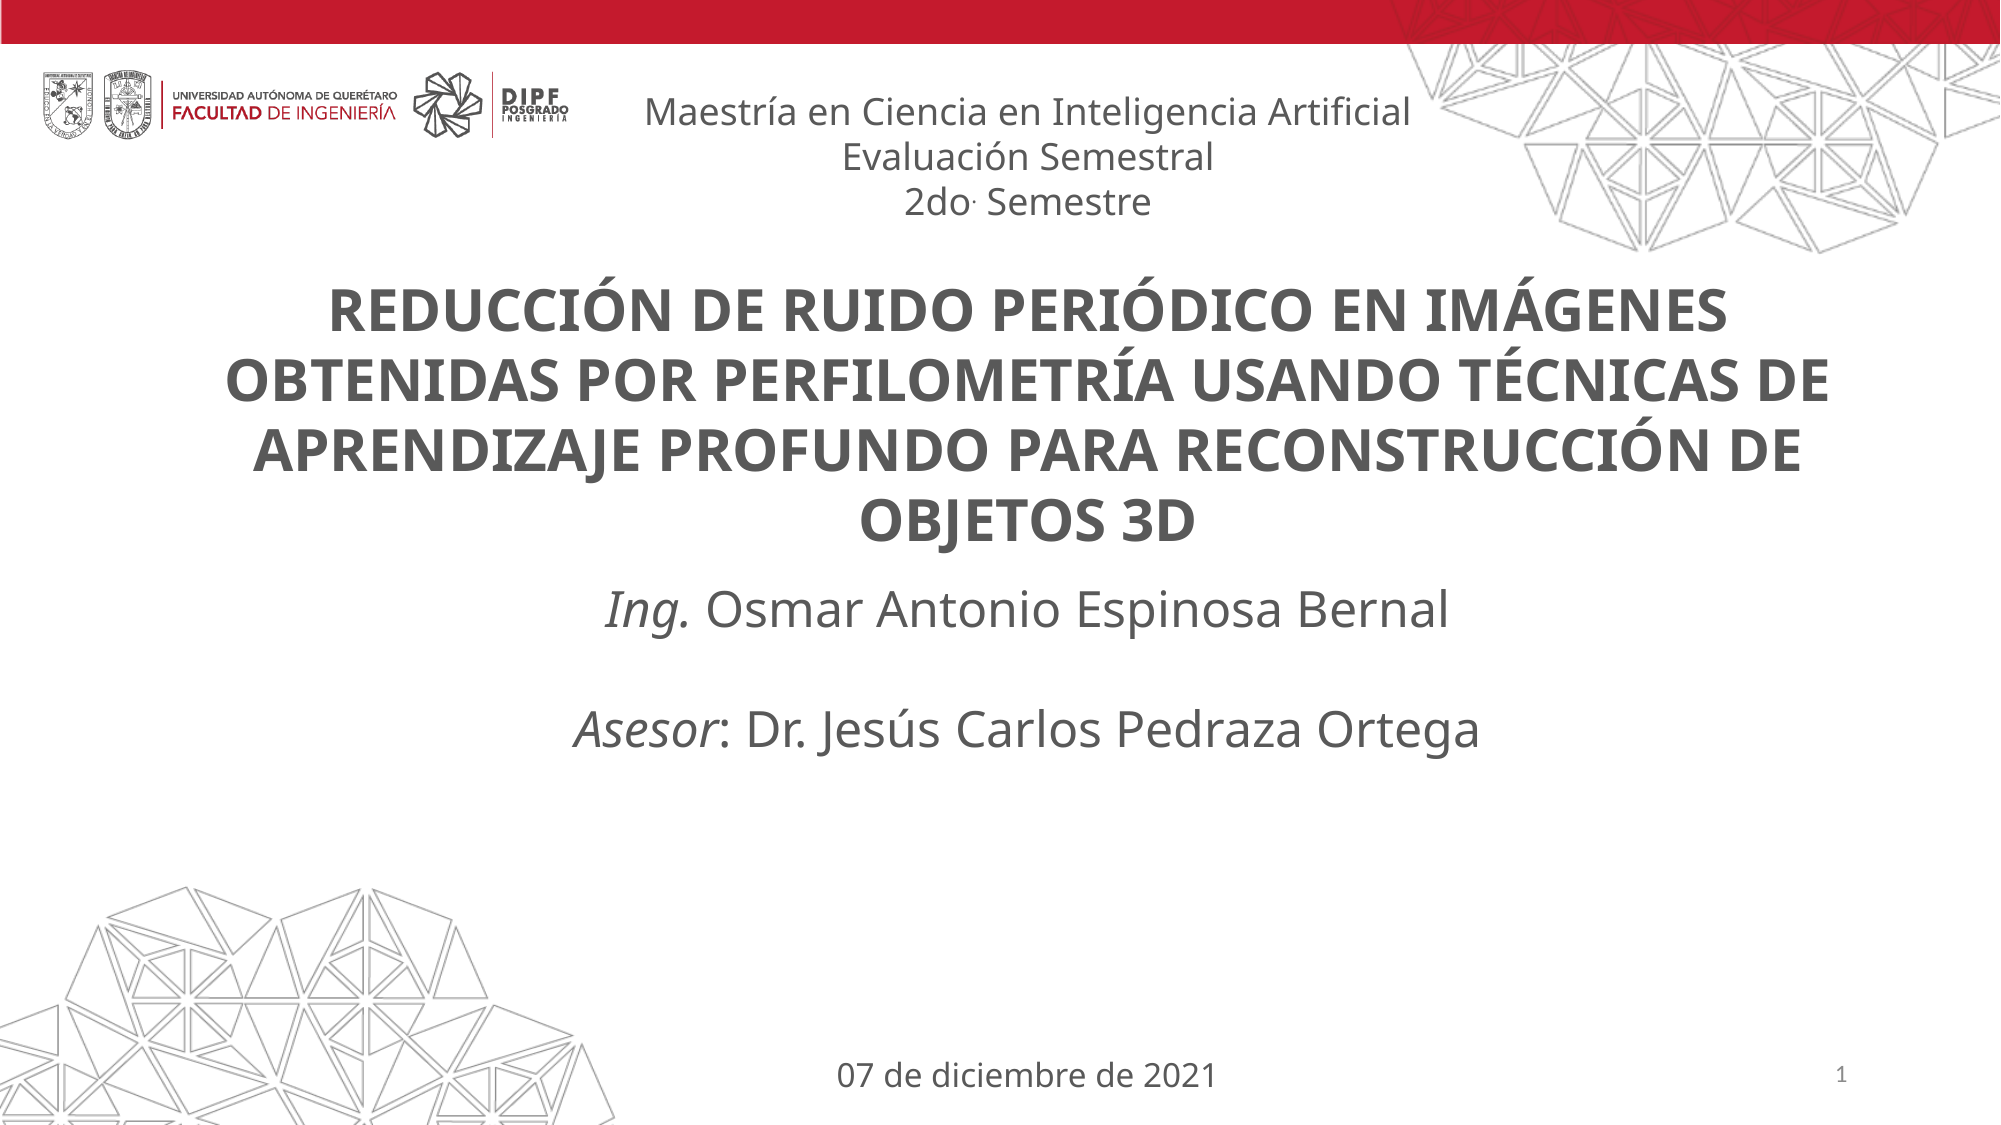

Maestría en Ciencia en Inteligencia Artificial
Evaluación Semestral
2do. Semestre
REDUCCIÓN DE RUIDO PERIÓDICO EN IMÁGENES OBTENIDAS POR PERFILOMETRÍA USANDO TÉCNICAS DE APRENDIZAJE PROFUNDO PARA RECONSTRUCCIÓN DE OBJETOS 3D
Ing. Osmar Antonio Espinosa Bernal
Asesor: Dr. Jesús Carlos Pedraza Ortega
1
07 de diciembre de 2021